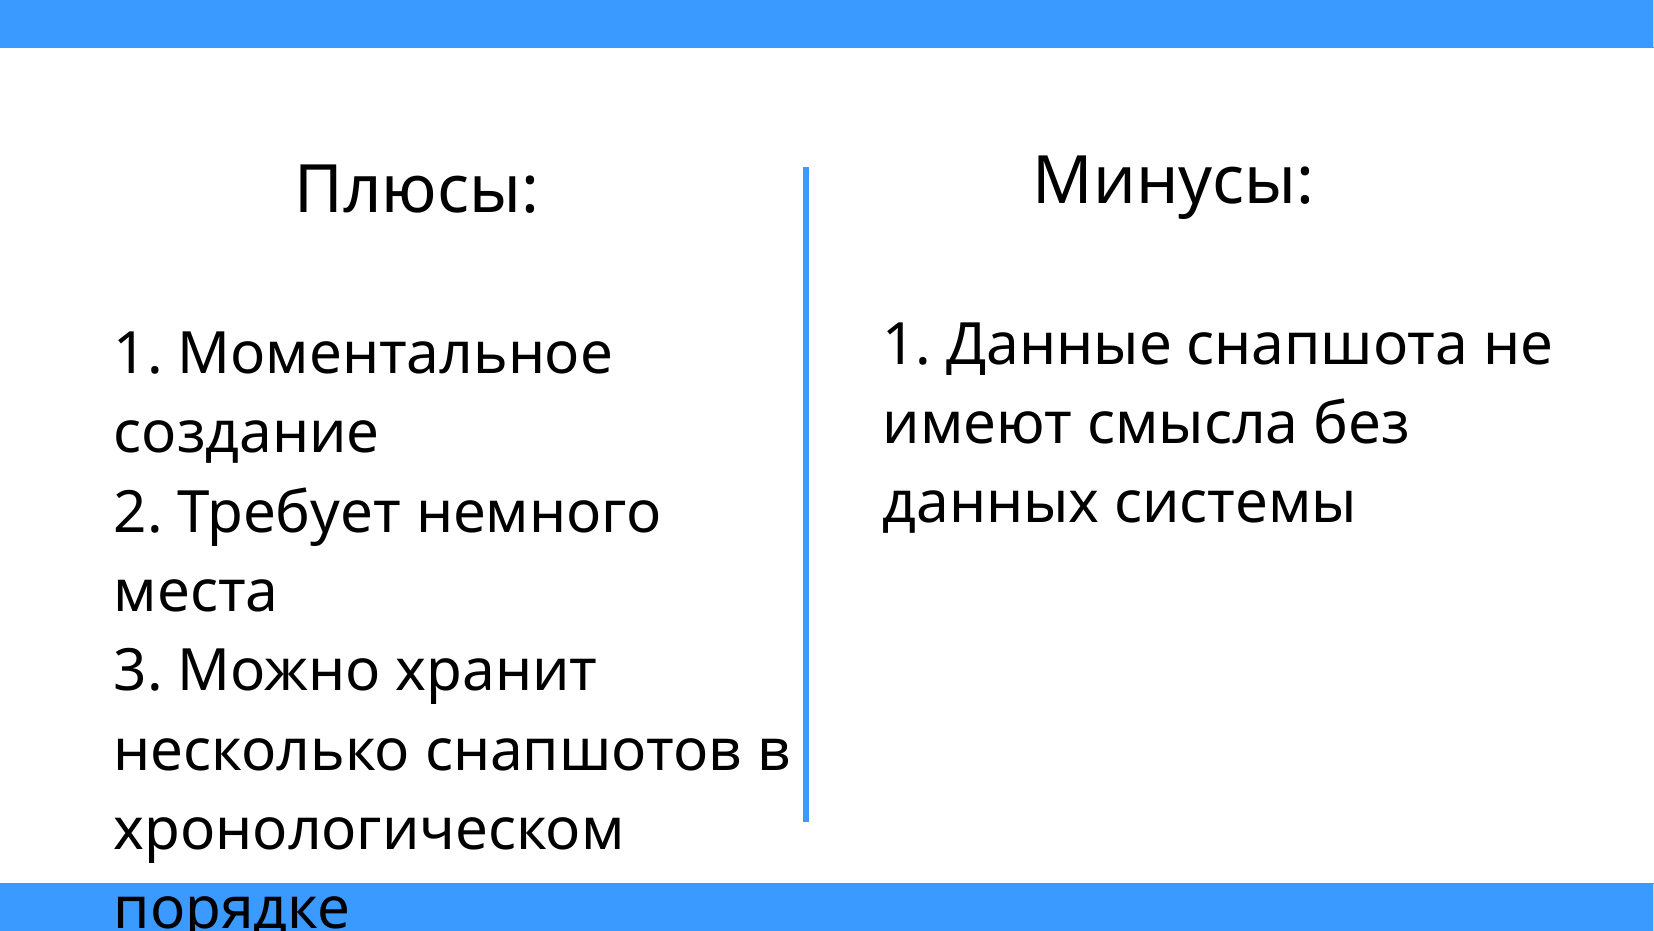

Минусы:
1. Данные снапшота не имеют смысла без данных системы
		 Плюсы:
1. Моментальное создание
2. Требует немного места
3. Можно хранит несколько снапшотов в хронологическом порядке